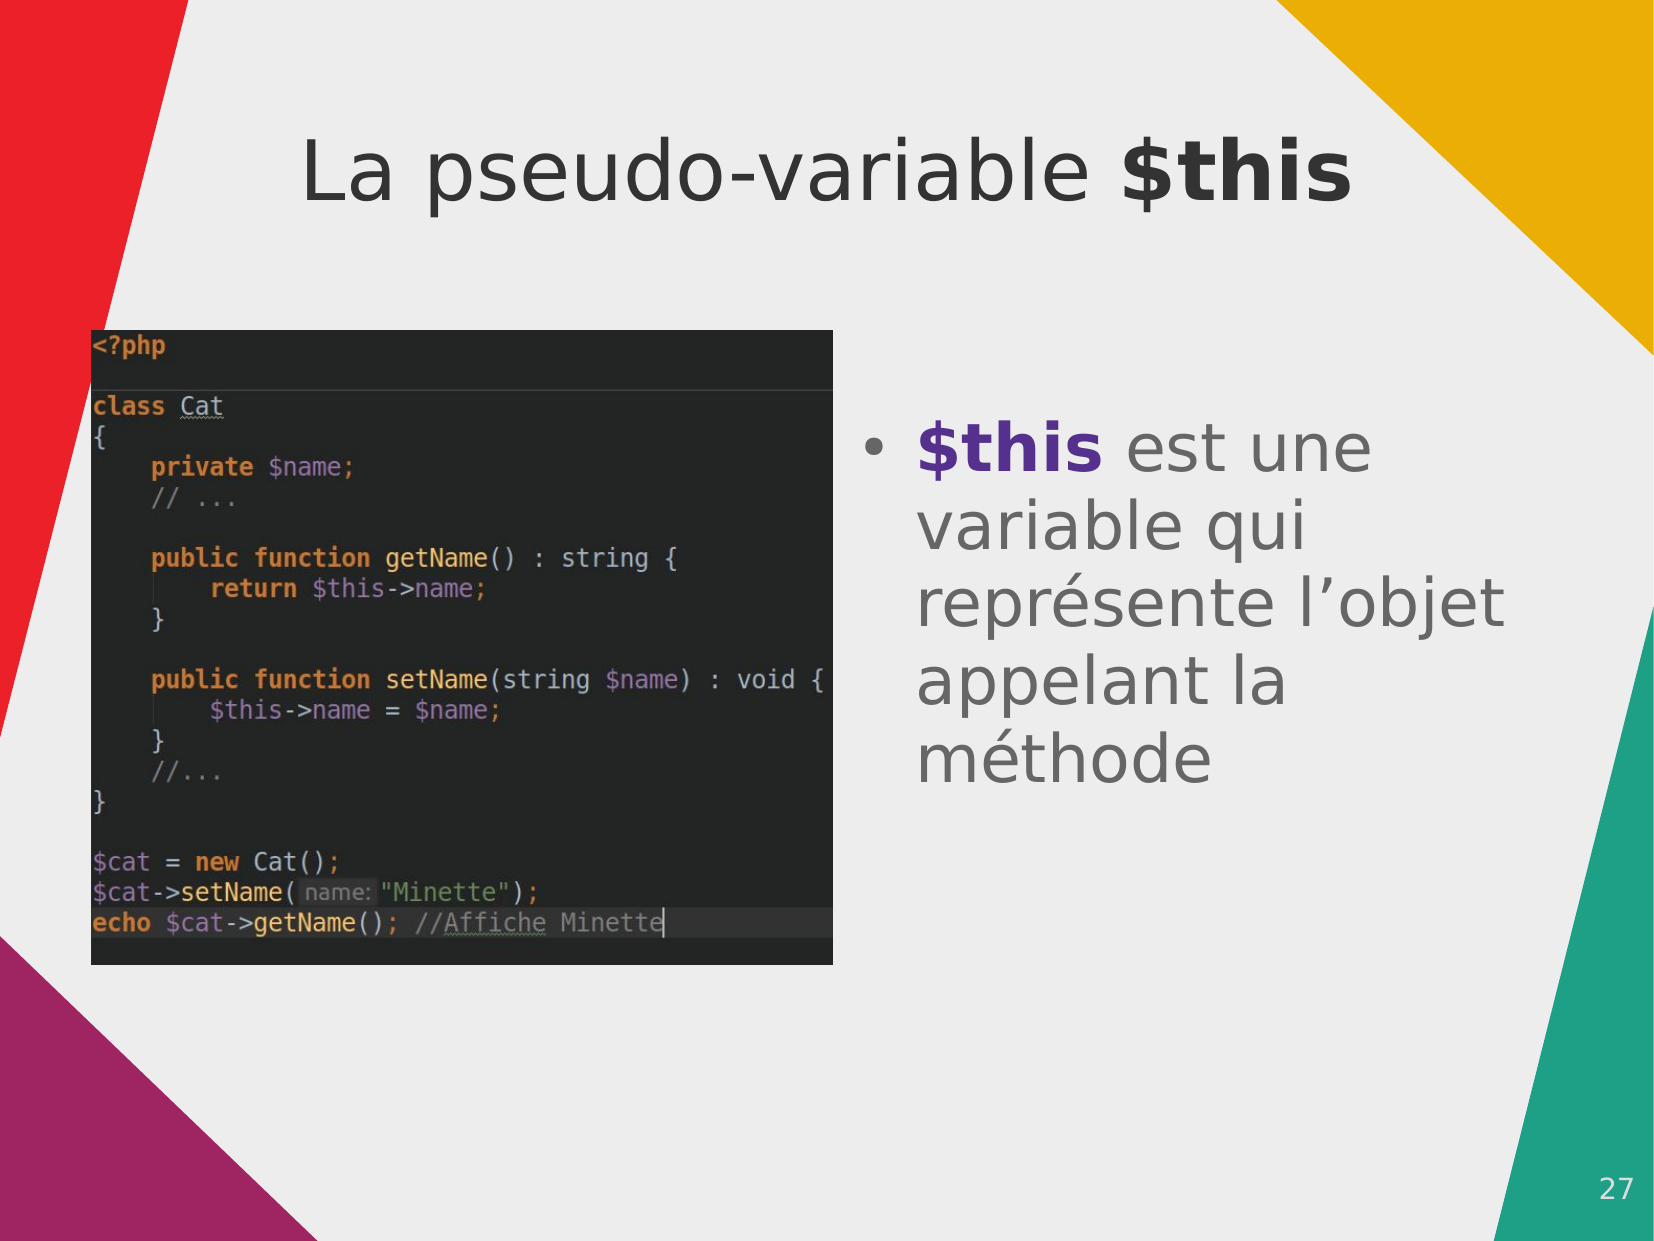

# La pseudo-variable $this
$this est une variable qui représente l’objet appelant la méthode
27